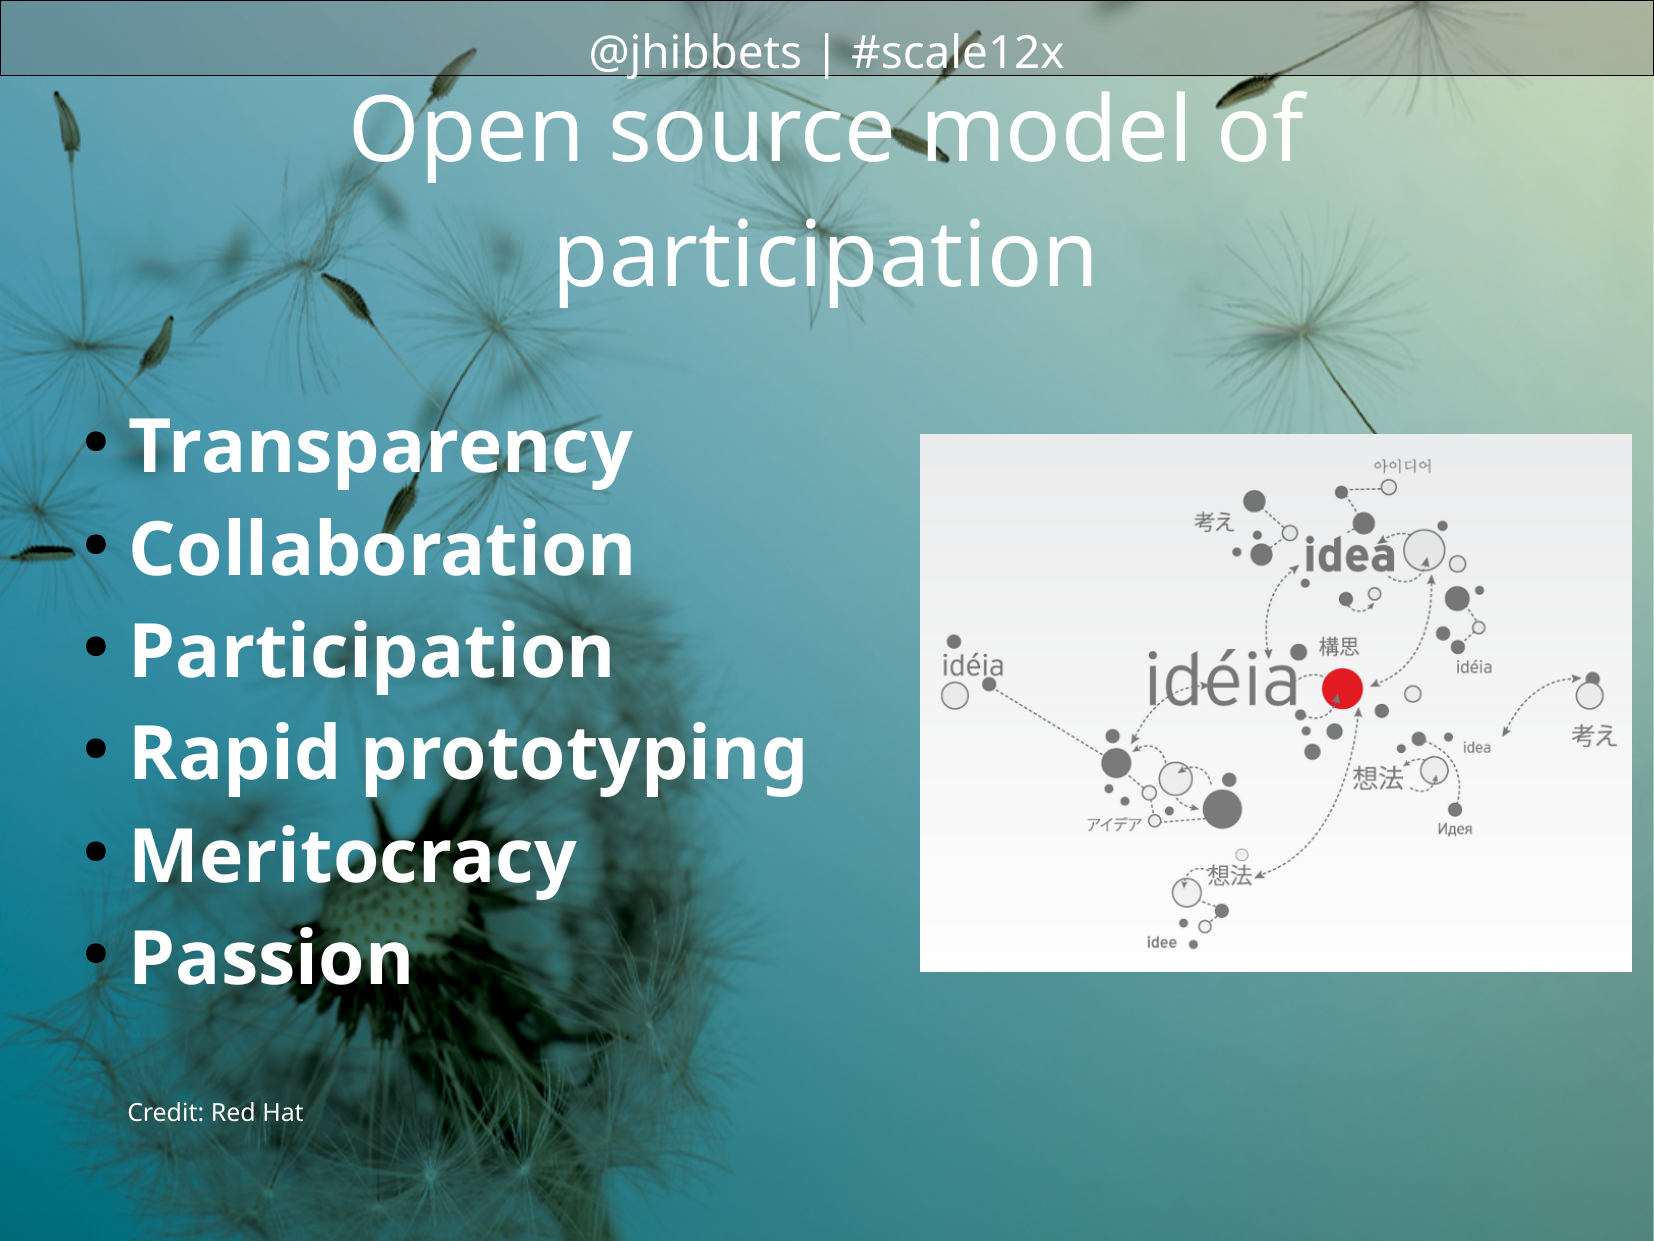

# Open source model of participation
 Transparency
 Collaboration
 Participation
 Rapid prototyping
 Meritocracy
 Passion
Credit: Red Hat